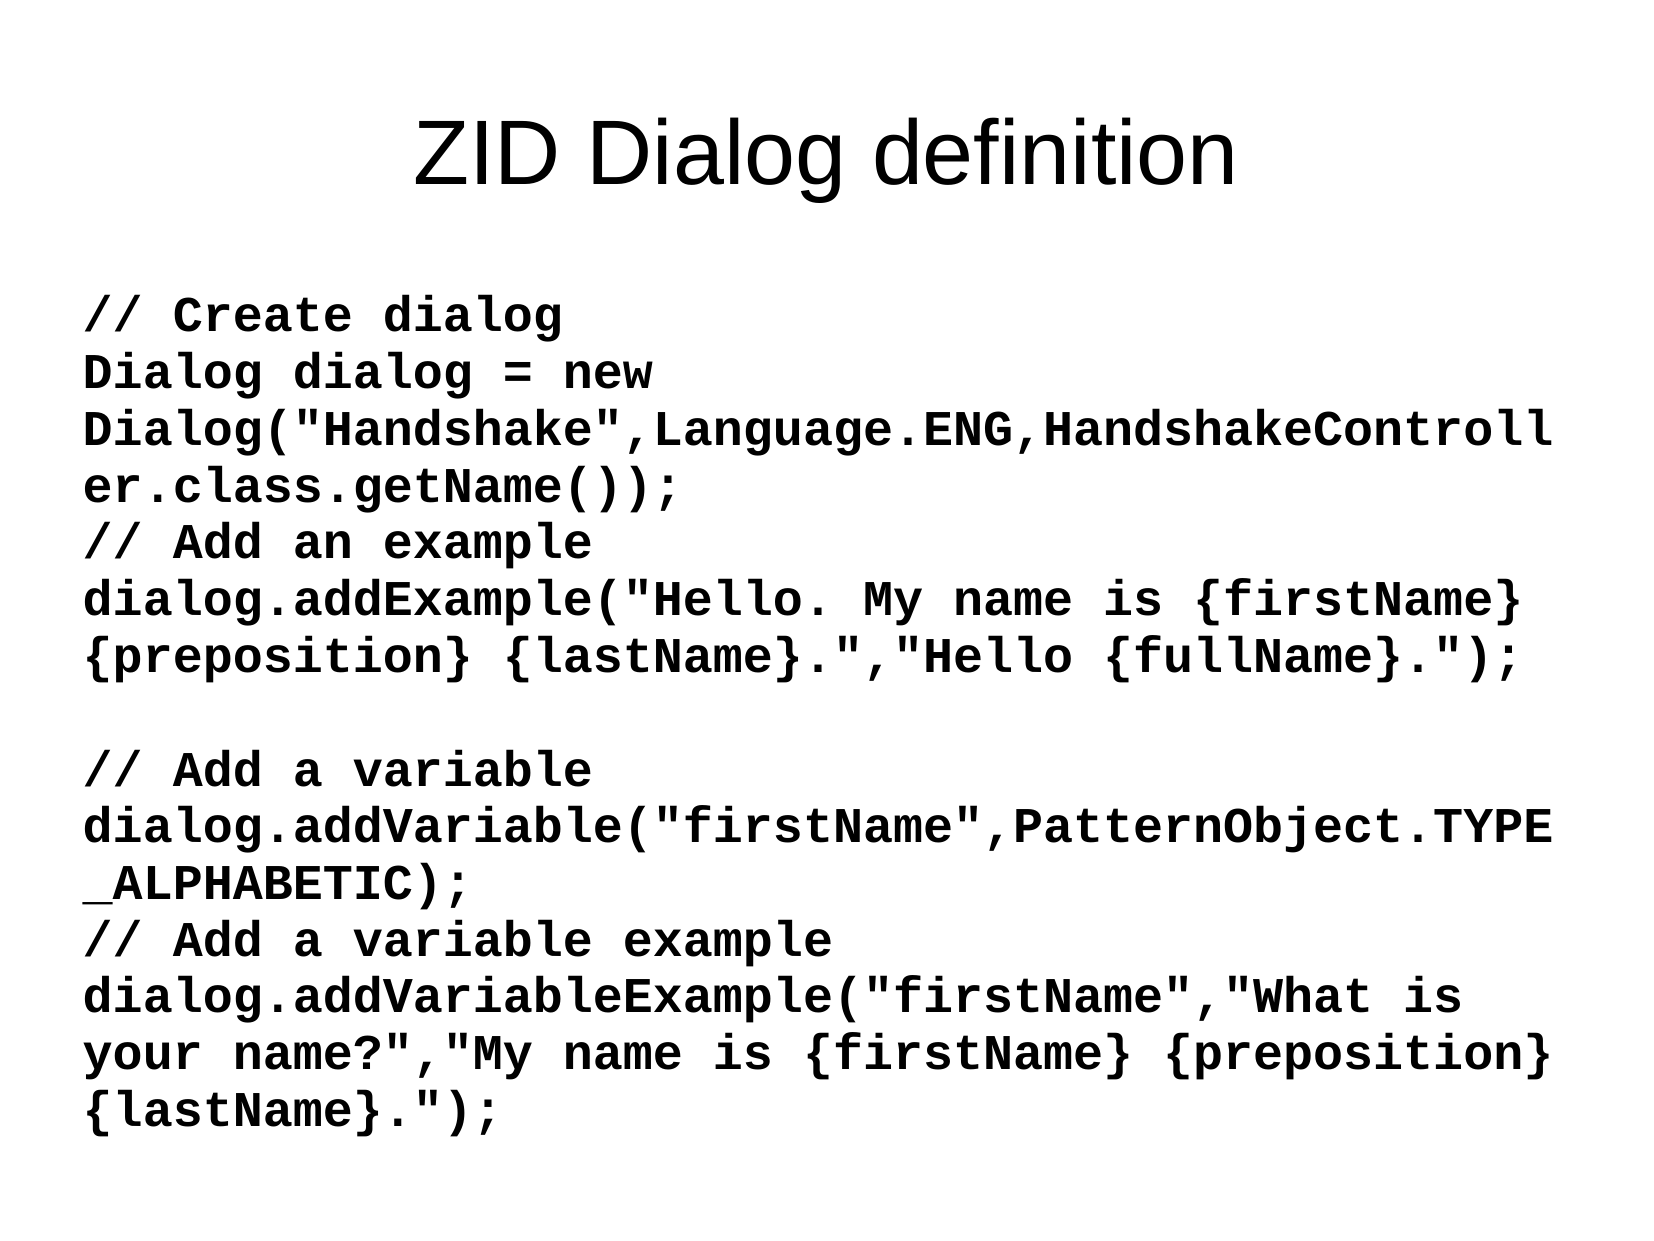

# ZID Dialog definition
// Create dialog
Dialog dialog = new Dialog("Handshake",Language.ENG,HandshakeController.class.getName());
// Add an example
dialog.addExample("Hello. My name is {firstName} {preposition} {lastName}.","Hello {fullName}.");
// Add a variable
dialog.addVariable("firstName",PatternObject.TYPE_ALPHABETIC);
// Add a variable example
dialog.addVariableExample("firstName","What is your name?","My name is {firstName} {preposition} {lastName}.");